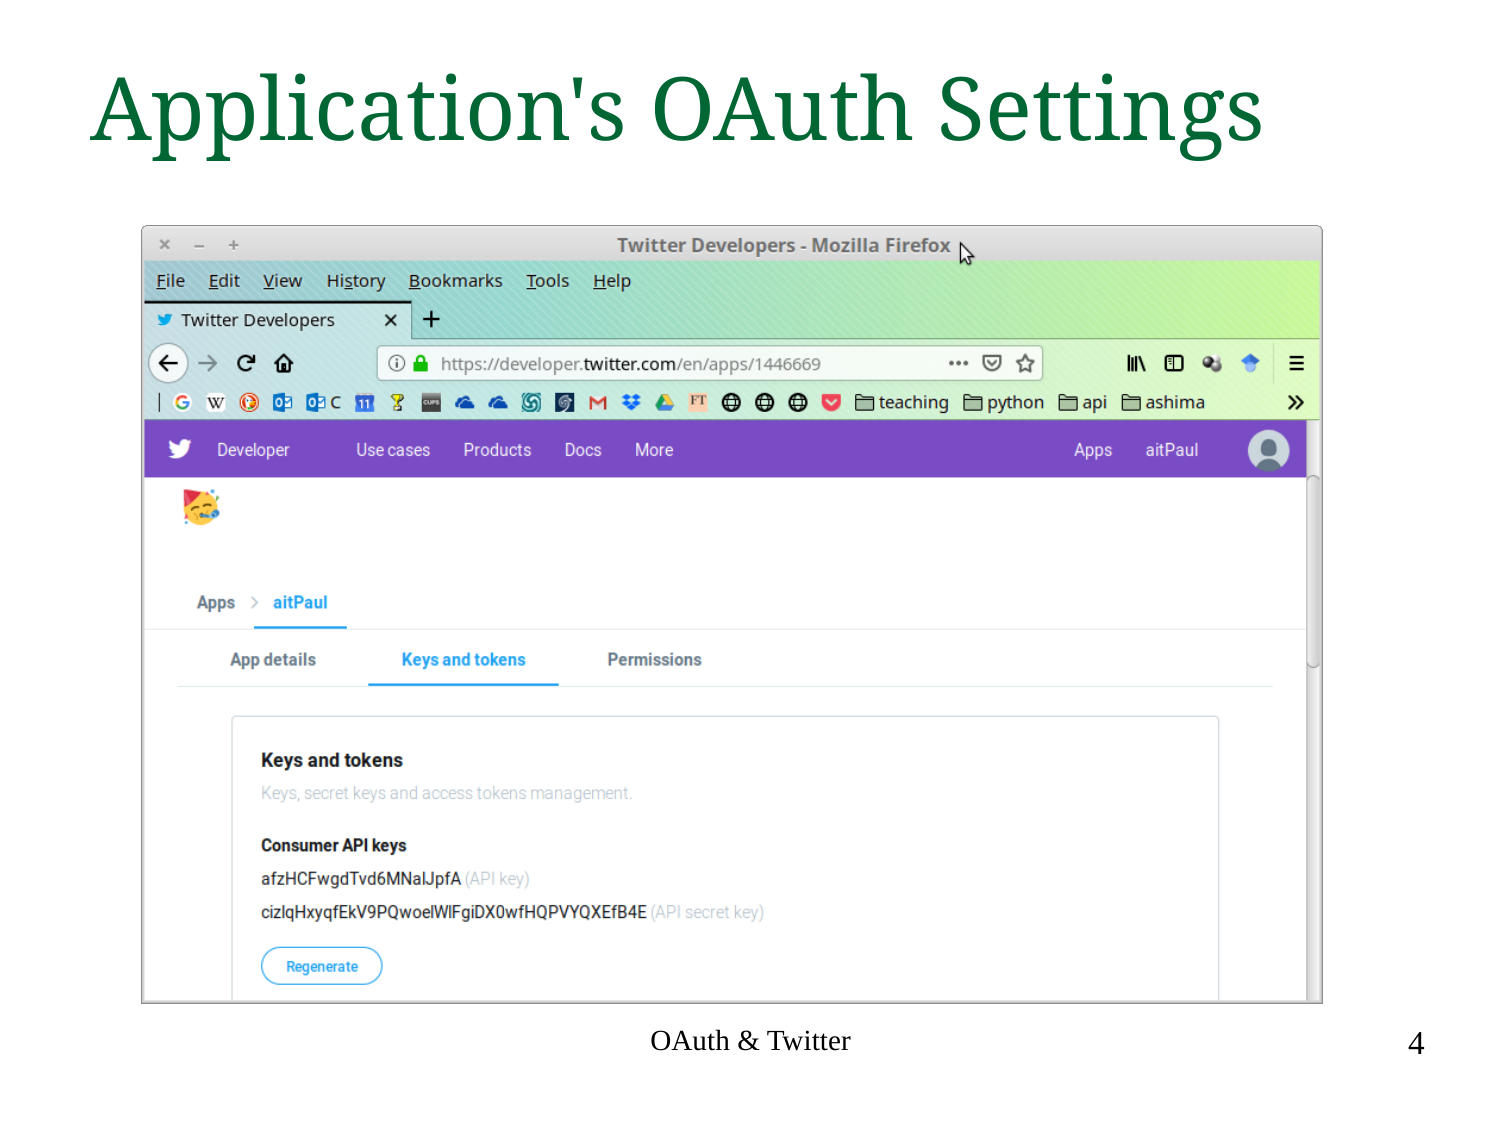

# Application's OAuth Settings
OAuth & Twitter
4